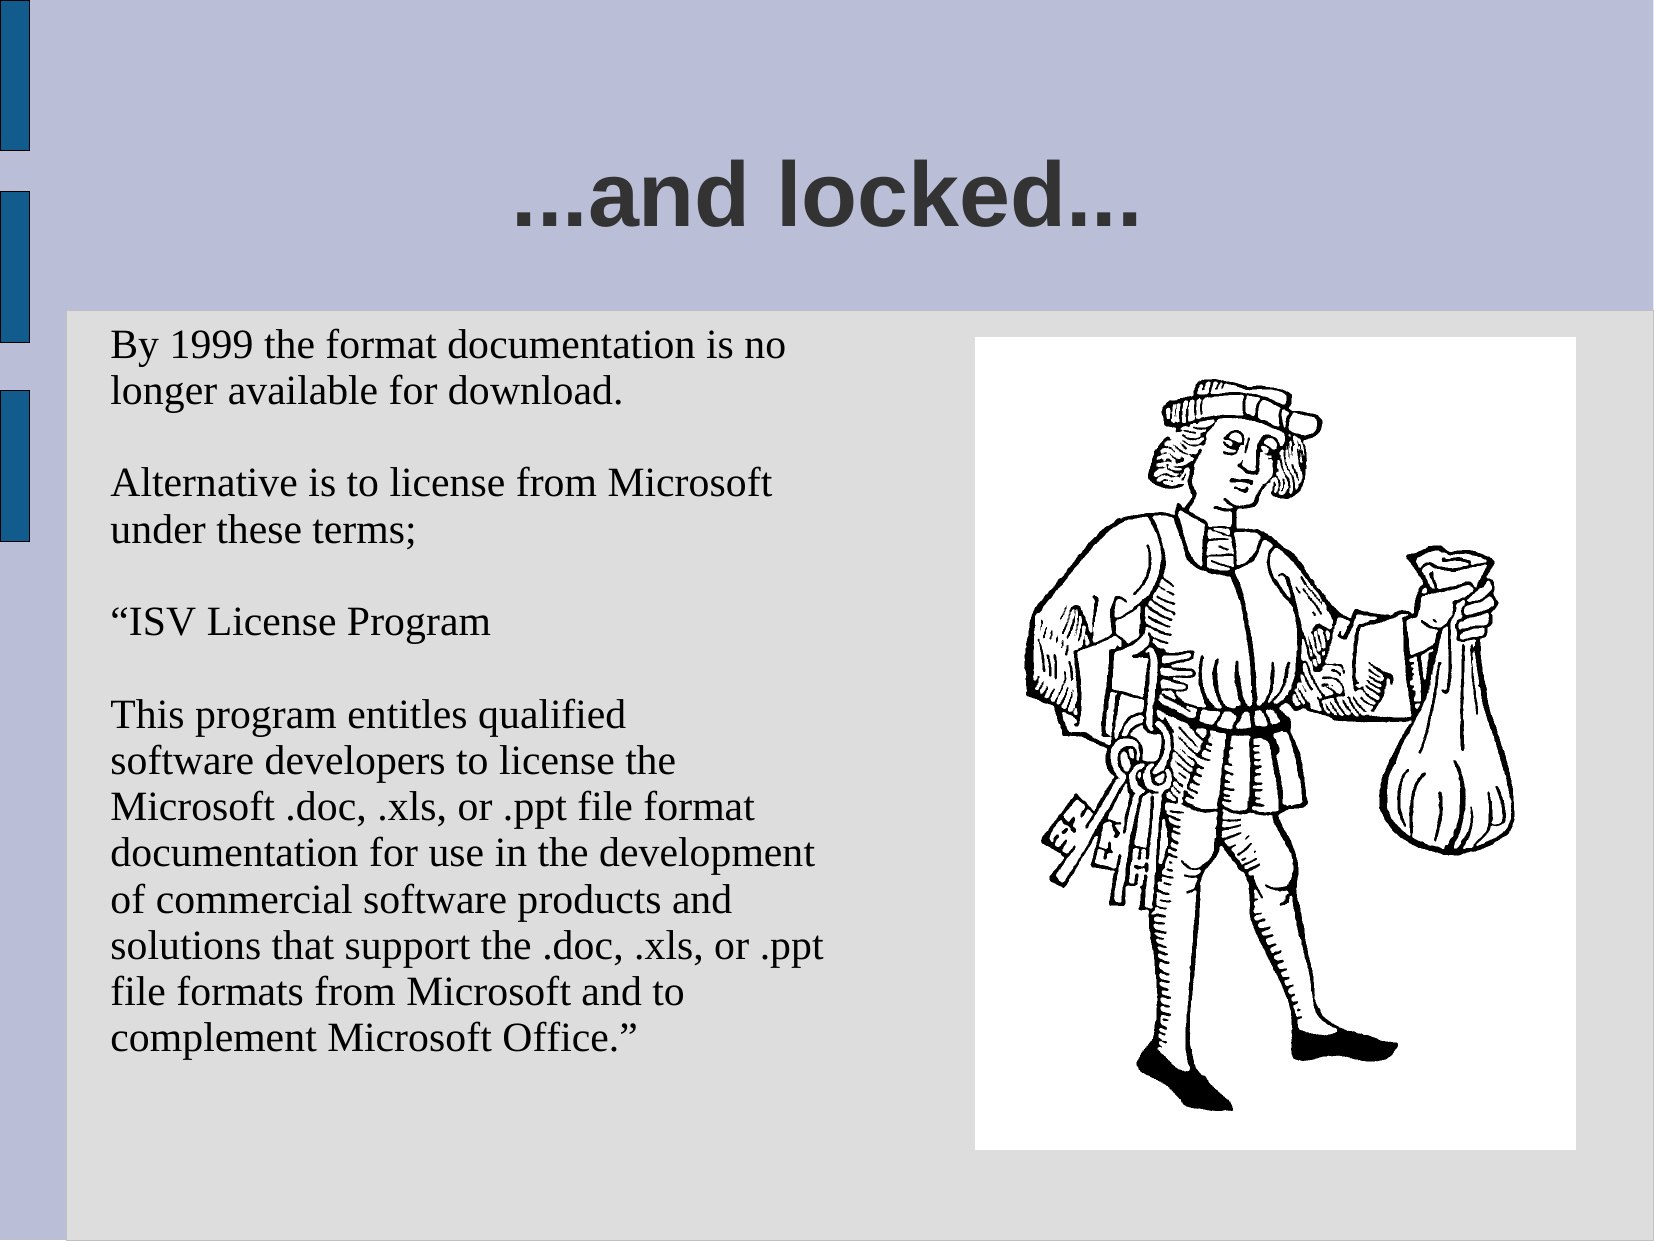

# ...and locked...
By 1999 the format documentation is no
longer available for download.
Alternative is to license from Microsoft
under these terms;
“ISV License Program
This program entitles qualified
software developers to license the
Microsoft .doc, .xls, or .ppt file format
documentation for use in the development
of commercial software products and
solutions that support the .doc, .xls, or .ppt
file formats from Microsoft and to
complement Microsoft Office.”